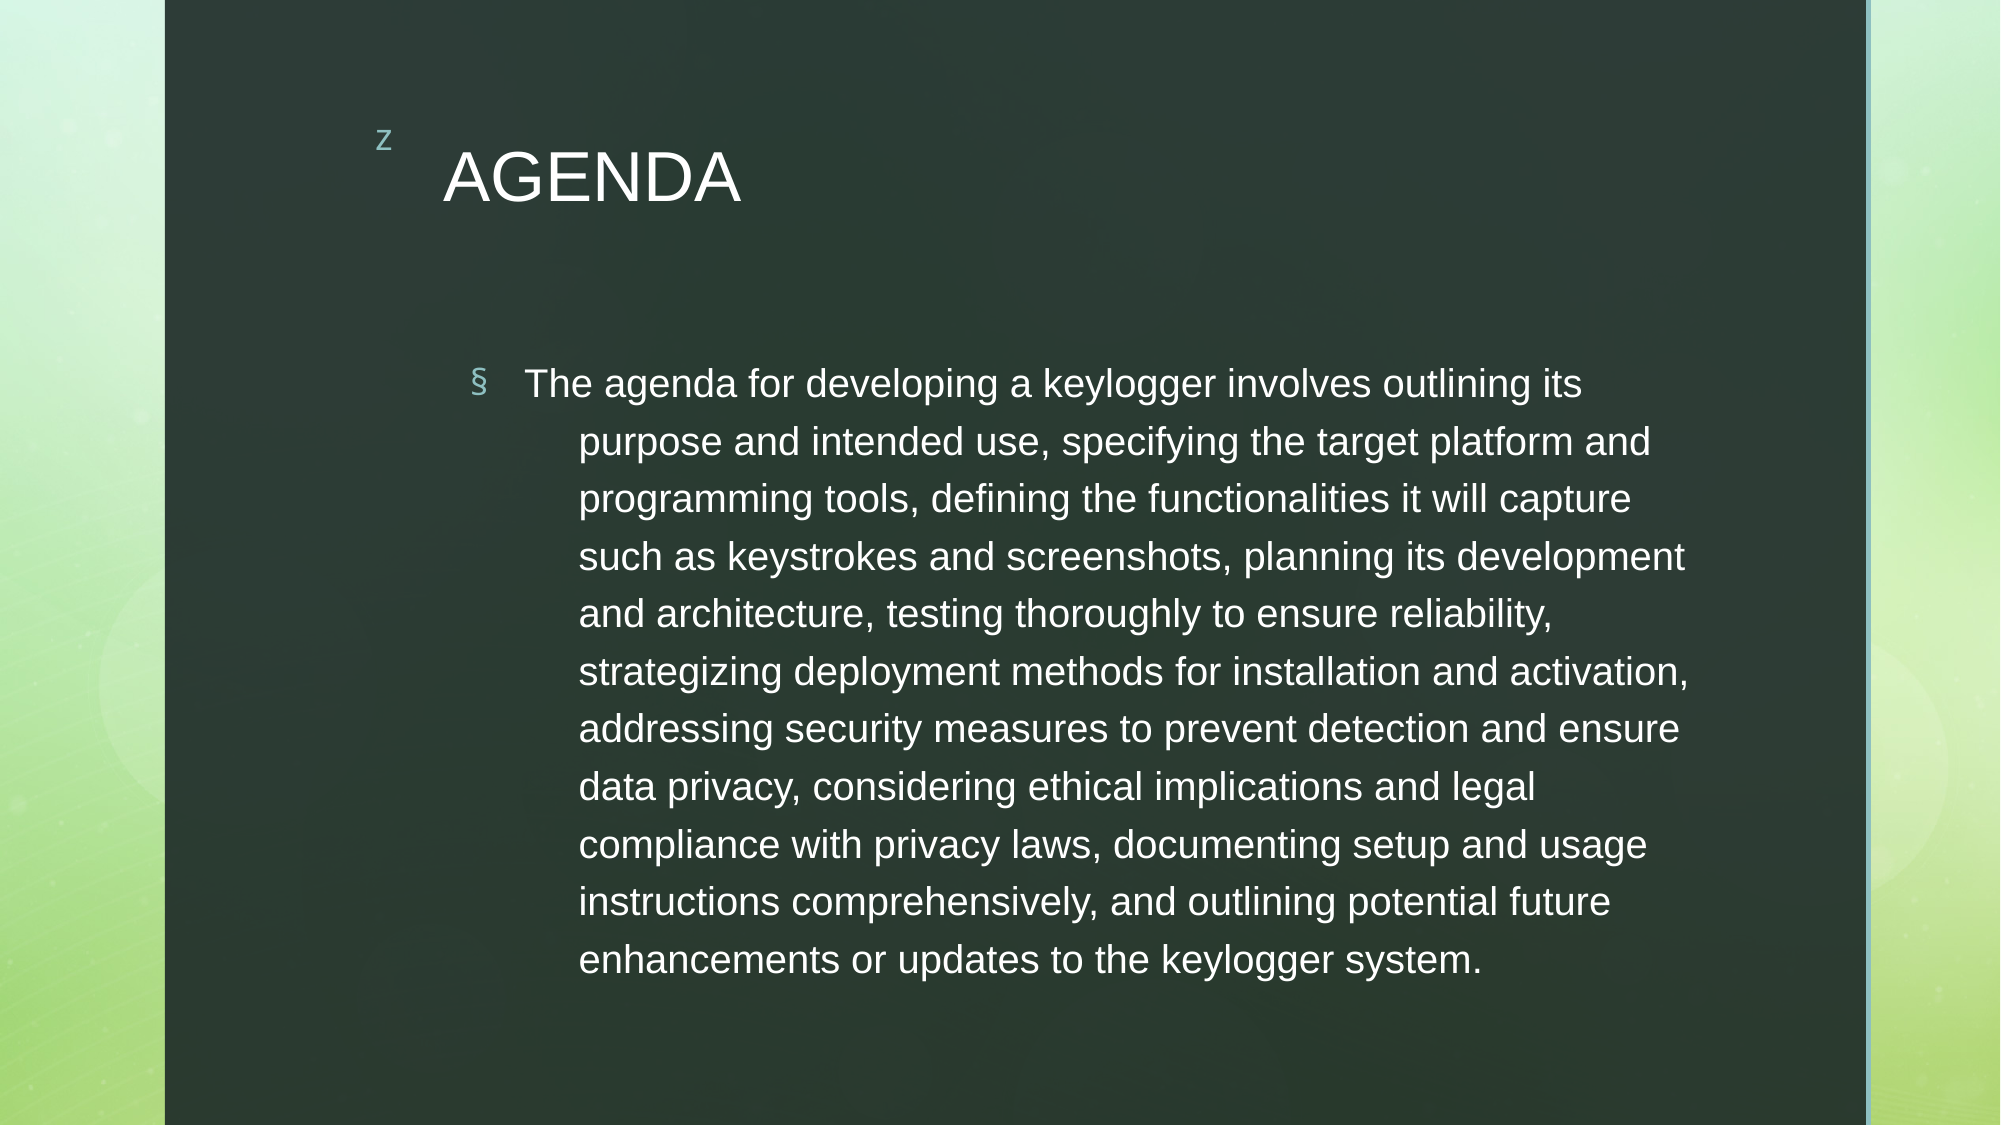

# AGENDA
The agenda for developing a keylogger involves outlining its purpose and intended use, specifying the target platform and programming tools, defining the functionalities it will capture such as keystrokes and screenshots, planning its development and architecture, testing thoroughly to ensure reliability, strategizing deployment methods for installation and activation, addressing security measures to prevent detection and ensure data privacy, considering ethical implications and legal compliance with privacy laws, documenting setup and usage instructions comprehensively, and outlining potential future enhancements or updates to the keylogger system.